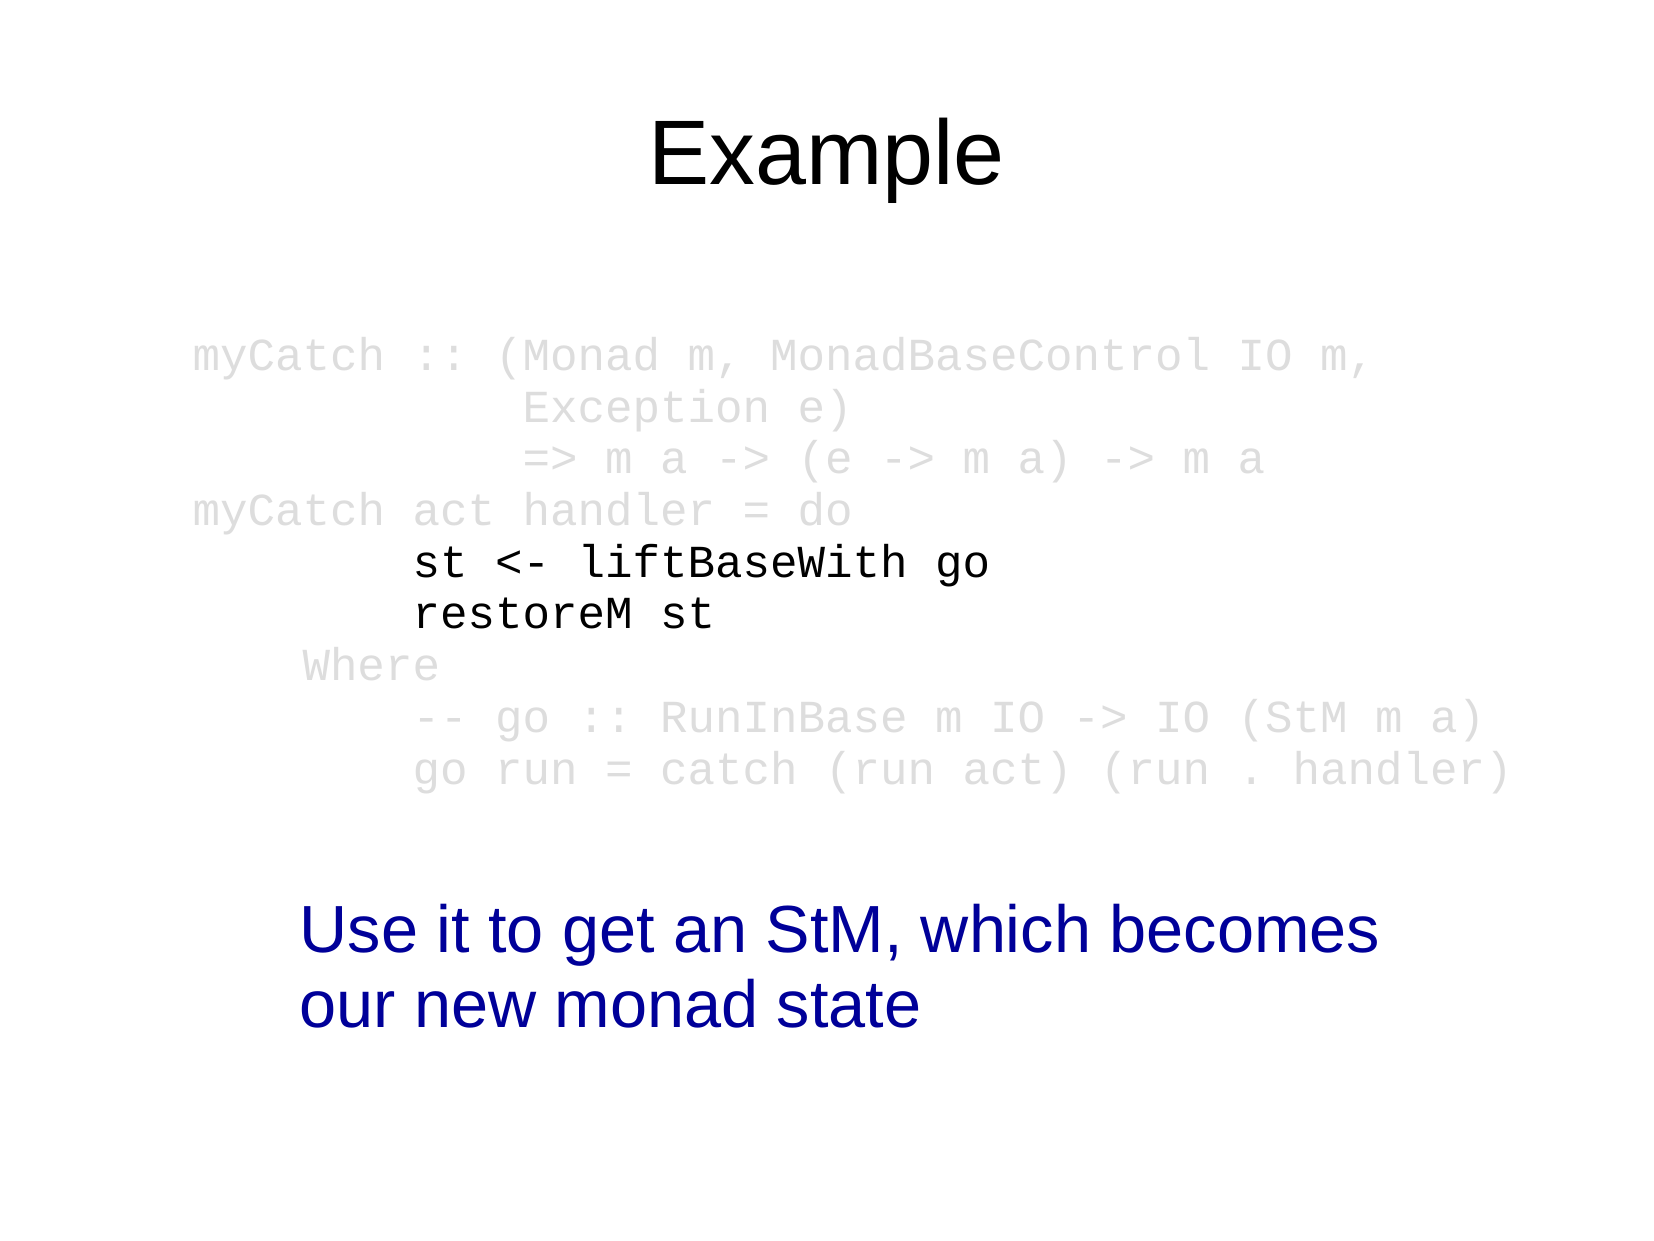

# Example
 myCatch :: (Monad m, MonadBaseControl IO m,
 Exception e)
 => m a -> (e -> m a) -> m a
 myCatch act handler = do
 st <- liftBaseWith go
 restoreM st
 Where
 -- go :: RunInBase m IO -> IO (StM m a)
 go run = catch (run act) (run . handler)
Use it to get an StM, which becomes
our new monad state